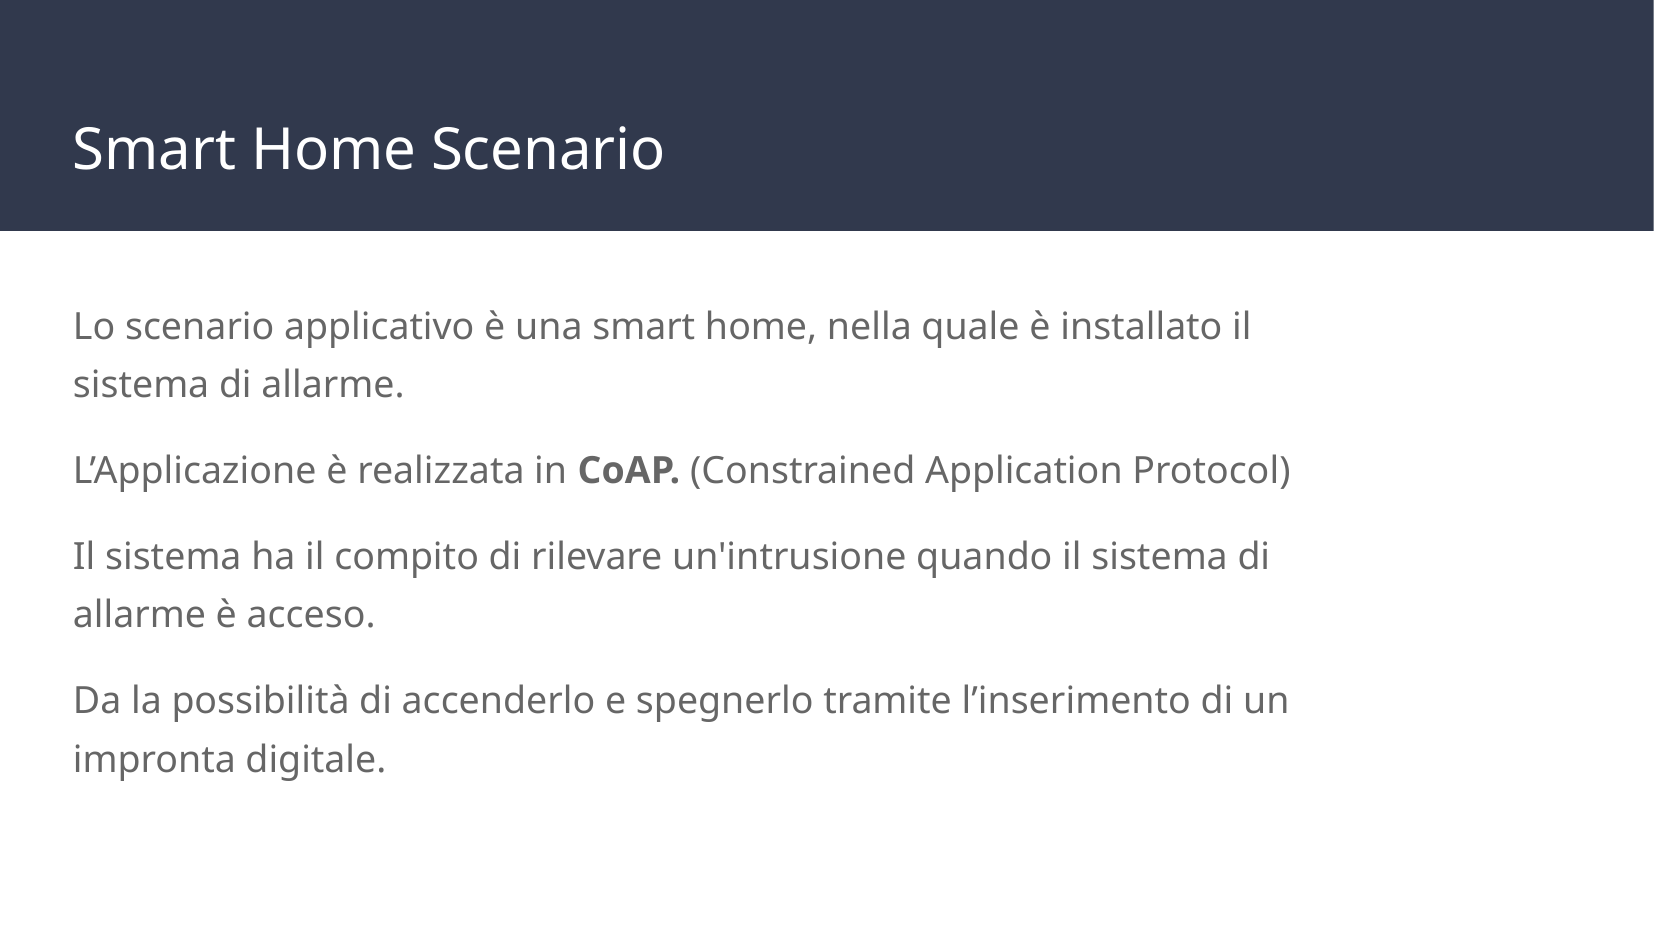

# Smart Home Scenario
Lo scenario applicativo è una smart home, nella quale è installato il sistema di allarme.
L’Applicazione è realizzata in CoAP. (Constrained Application Protocol)
Il sistema ha il compito di rilevare un'intrusione quando il sistema di allarme è acceso.
Da la possibilità di accenderlo e spegnerlo tramite l’inserimento di un impronta digitale.